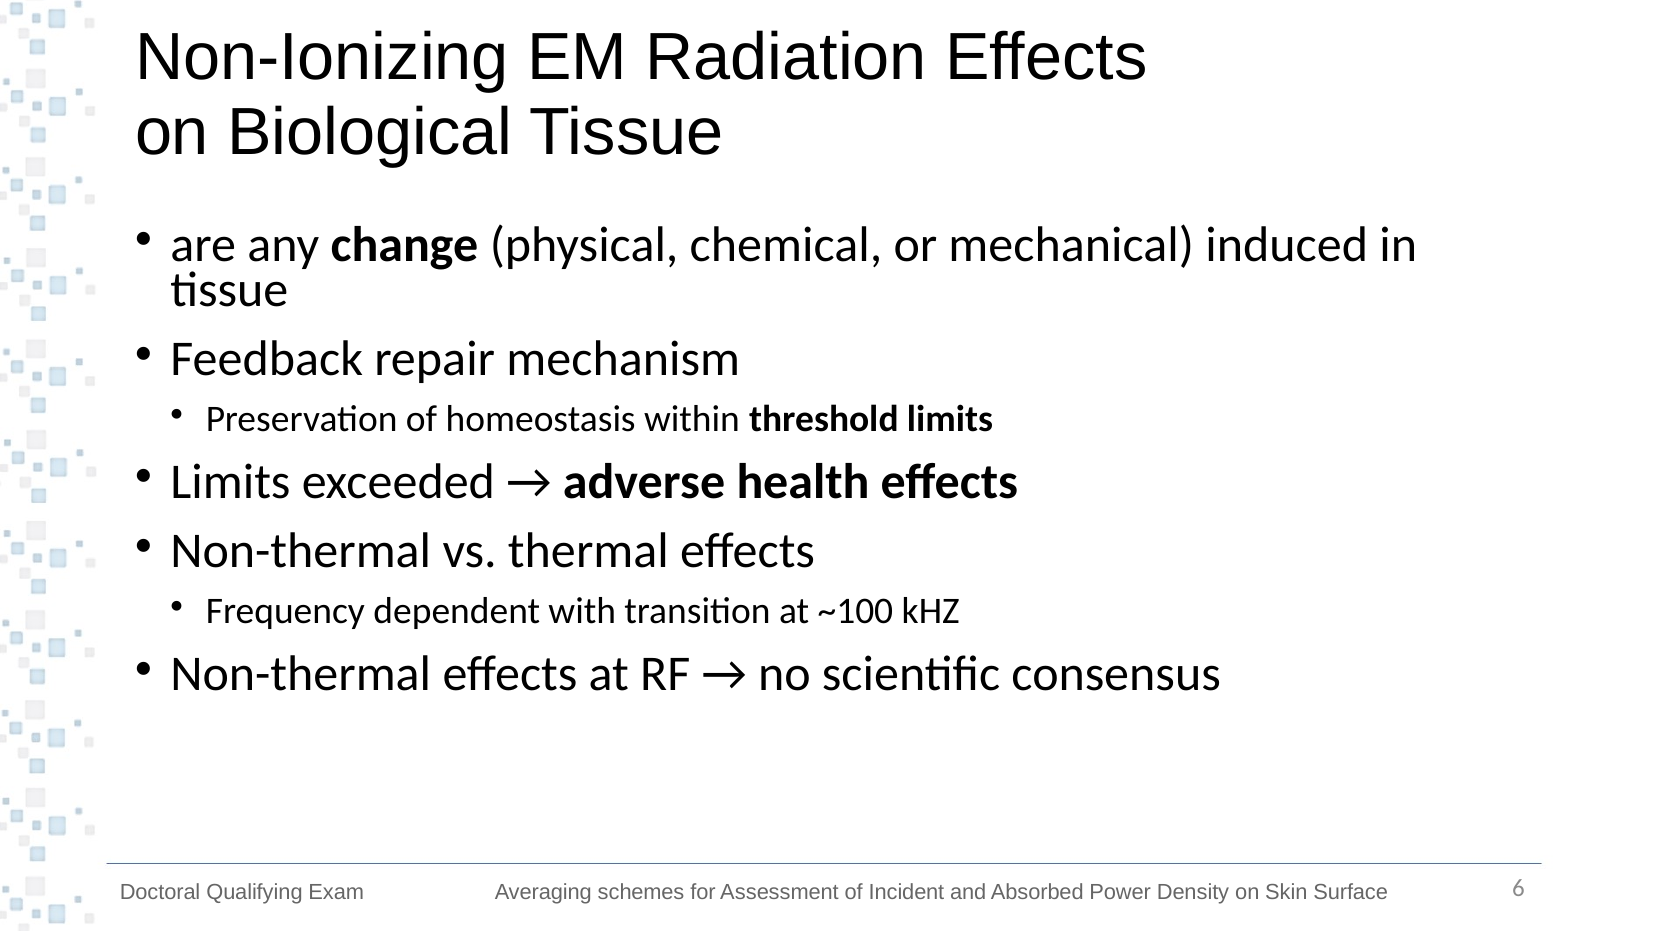

# Non-Ionizing EM Radiation Effects on Biological Tissue
are any change (physical, chemical, or mechanical) induced in tissue
Feedback repair mechanism
Preservation of homeostasis within threshold limits
Limits exceeded → adverse health effects
Non-thermal vs. thermal effects
Frequency dependent with transition at ~100 kHZ
Non-thermal effects at RF → no scientific consensus
6
Doctoral Qualifying Exam		Averaging schemes for Assessment of Incident and Absorbed Power Density on Skin Surface